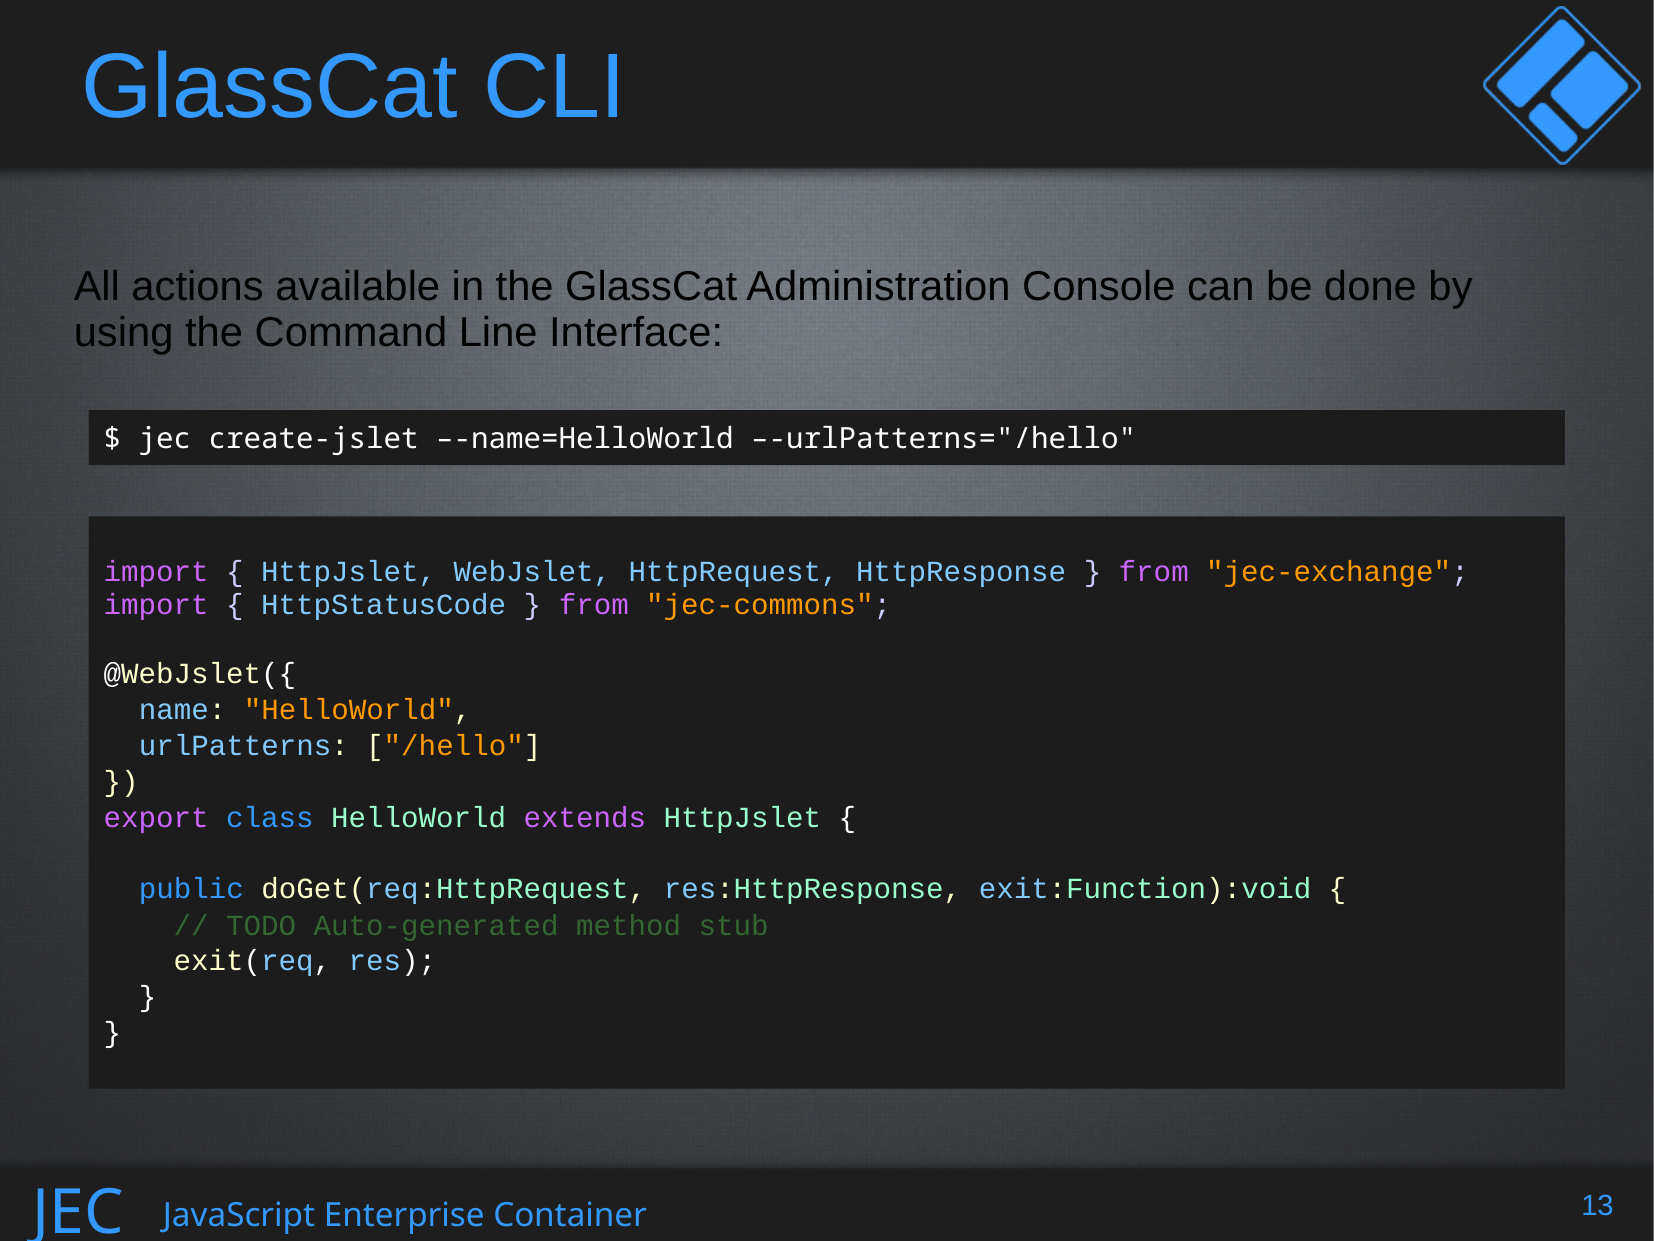

# GlassCat CLI
All actions available in the GlassCat Administration Console can be done by using the Command Line Interface:
$ jec create-jslet –-name=HelloWorld –-urlPatterns="/hello"
import { HttpJslet, WebJslet, HttpRequest, HttpResponse } from "jec-exchange";
import { HttpStatusCode } from "jec-commons";
@WebJslet({
 name: "HelloWorld",
 urlPatterns: ["/hello"]
})
export class HelloWorld extends HttpJslet {
 public doGet(req:HttpRequest, res:HttpResponse, exit:Function):void {
 // TODO Auto-generated method stub
 exit(req, res);
 }
}
JEC
13
JavaScript Enterprise Container